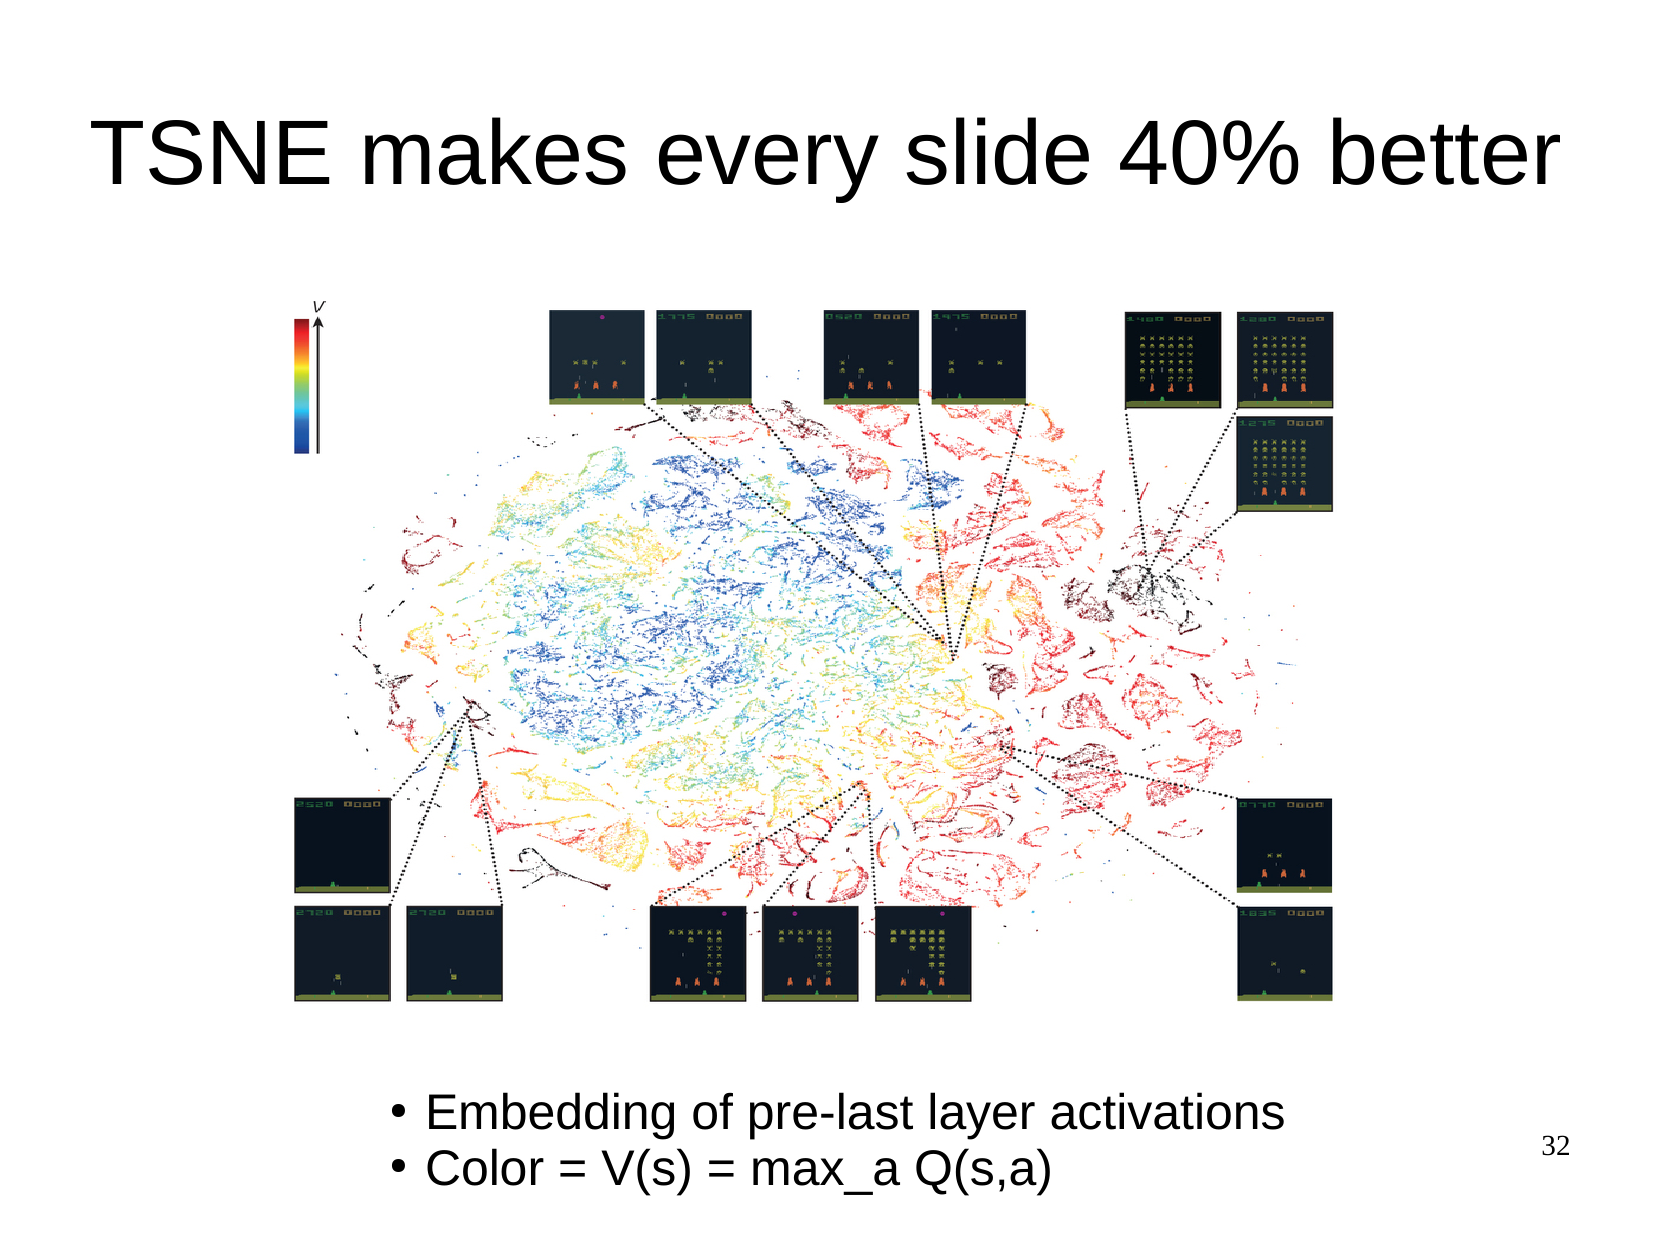

# TSNE makes every slide 40% better
Embedding of pre-last layer activations
Color = V(s) = max_a Q(s,a)
32